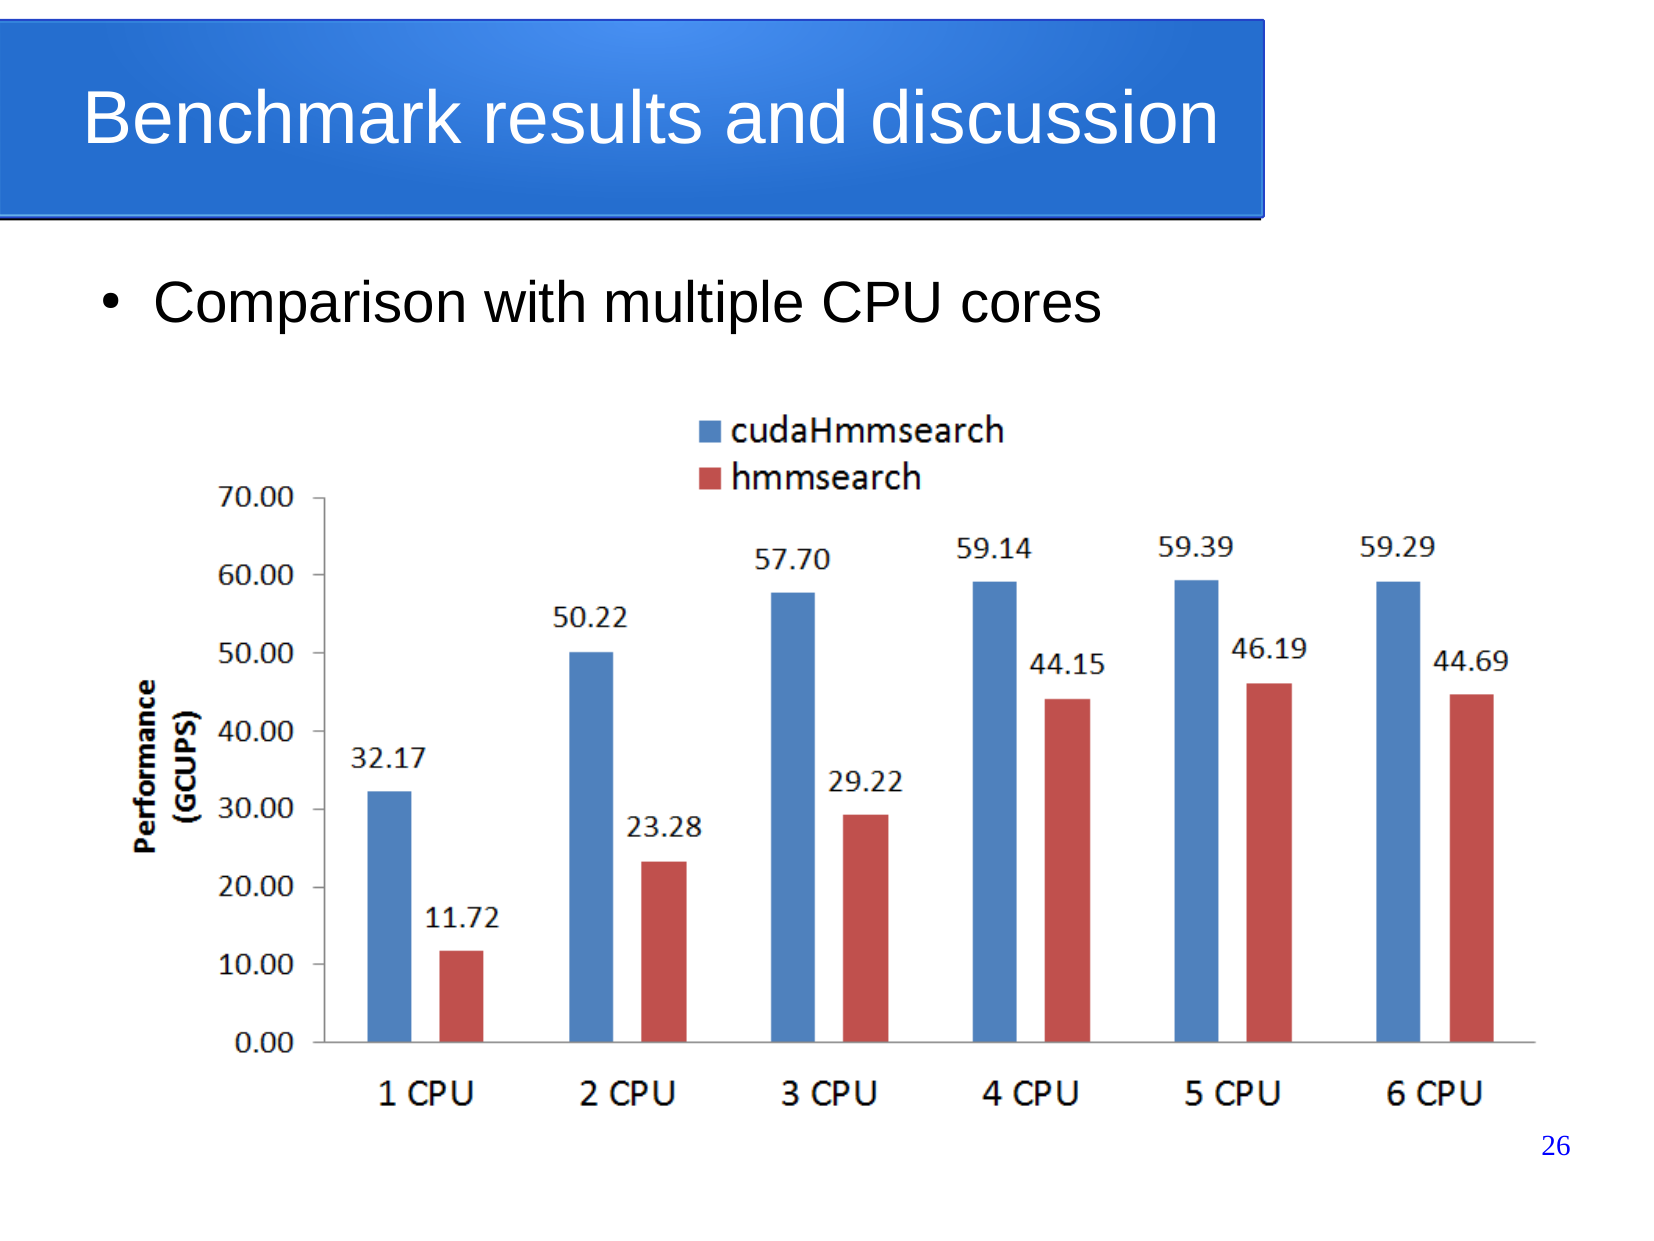

# Benchmark results and discussion
Comparison with multiple CPU cores
26